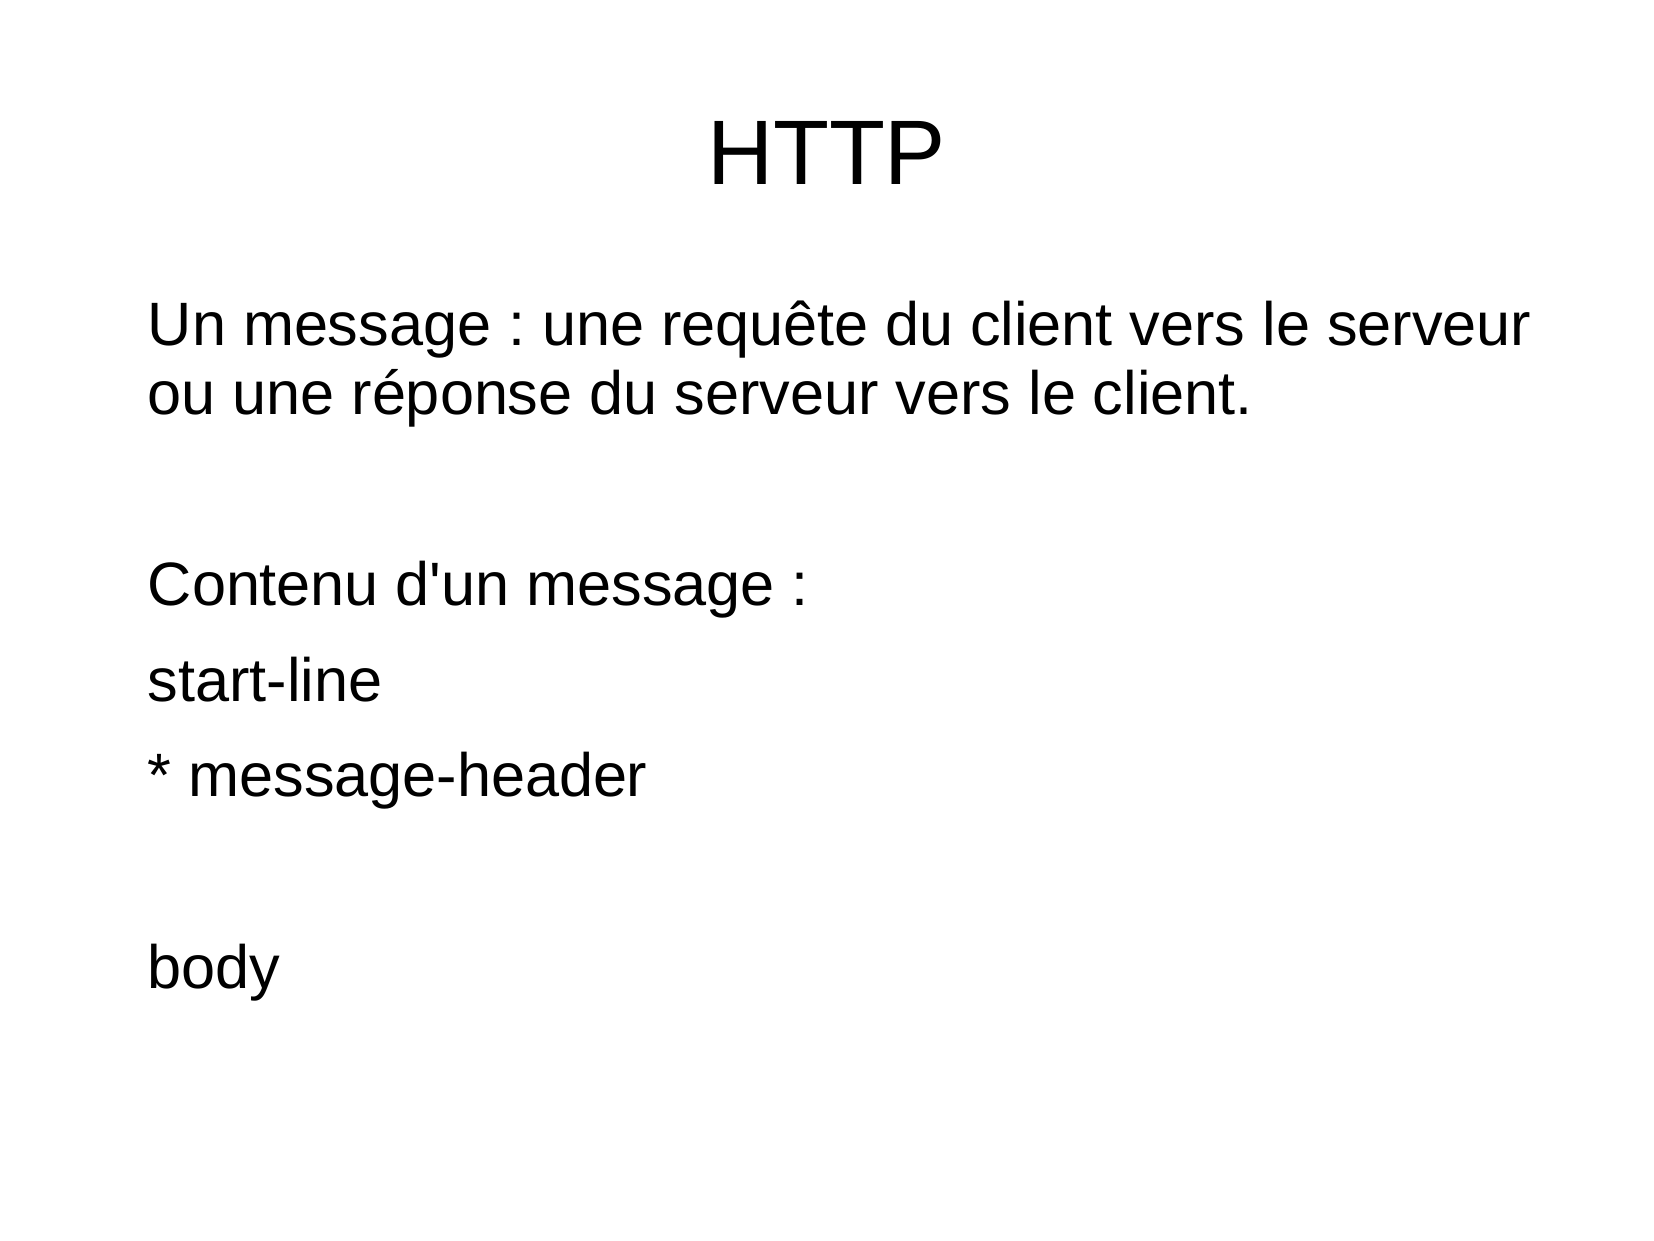

# HTTP
Un message : une requête du client vers le serveur ou une réponse du serveur vers le client.
Contenu d'un message :
start-line
* message-header
body